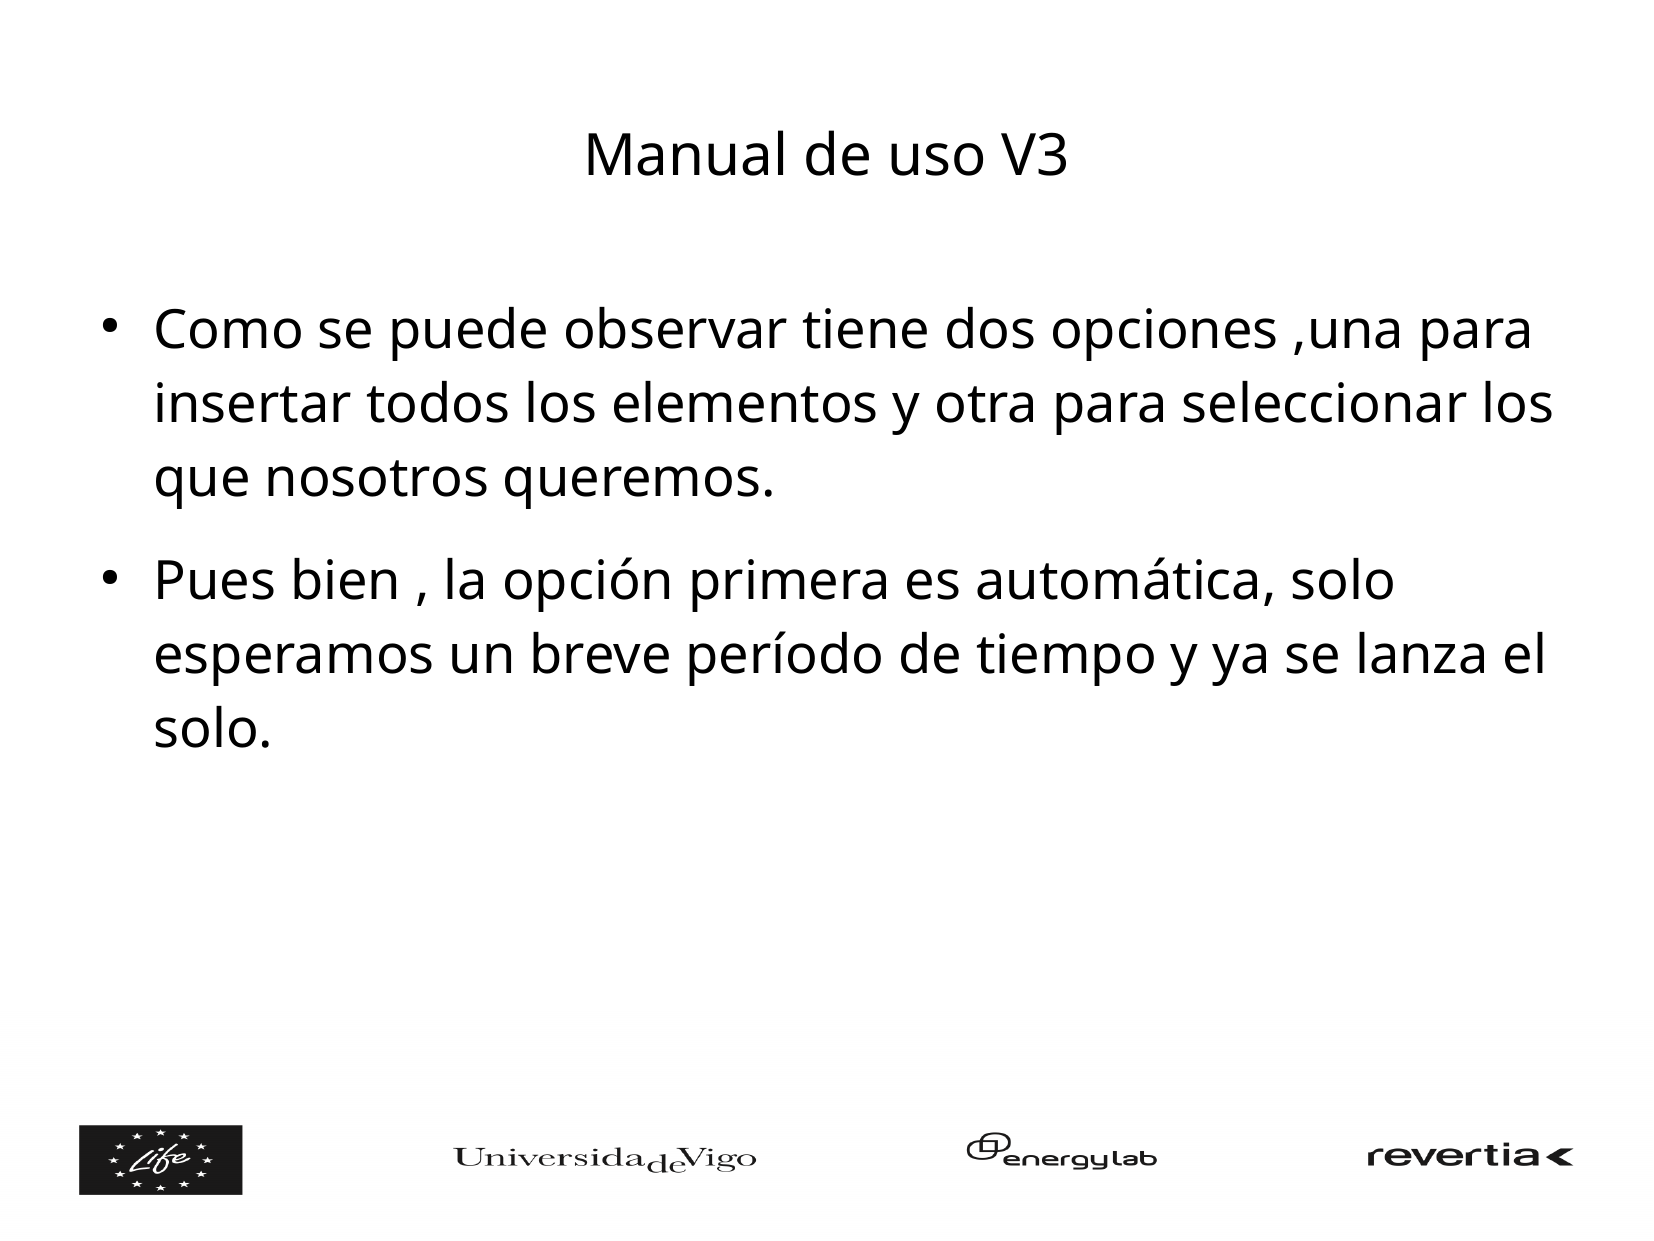

# Manual de uso V3
Como se puede observar tiene dos opciones ,una para insertar todos los elementos y otra para seleccionar los que nosotros queremos.
Pues bien , la opción primera es automática, solo esperamos un breve período de tiempo y ya se lanza el solo.